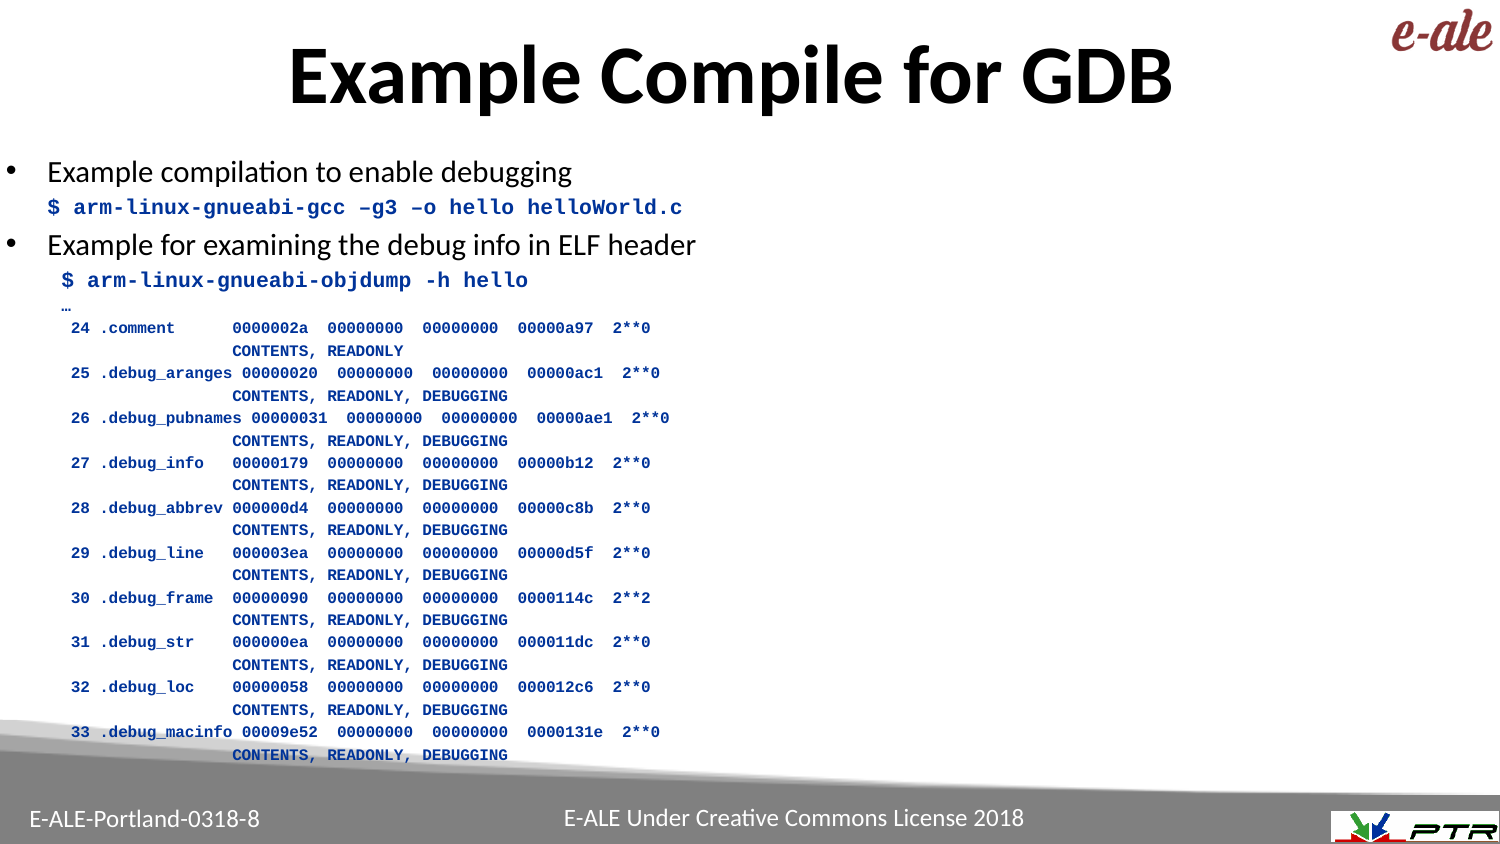

# Example Compile for GDB
Example compilation to enable debugging
	$ arm-linux-gnueabi-gcc –g3 –o hello helloWorld.c
Example for examining the debug info in ELF header
$ arm-linux-gnueabi-objdump -h hello
…
 24 .comment 0000002a 00000000 00000000 00000a97 2**0
 CONTENTS, READONLY
 25 .debug_aranges 00000020 00000000 00000000 00000ac1 2**0
 CONTENTS, READONLY, DEBUGGING
 26 .debug_pubnames 00000031 00000000 00000000 00000ae1 2**0
 CONTENTS, READONLY, DEBUGGING
 27 .debug_info 00000179 00000000 00000000 00000b12 2**0
 CONTENTS, READONLY, DEBUGGING
 28 .debug_abbrev 000000d4 00000000 00000000 00000c8b 2**0
 CONTENTS, READONLY, DEBUGGING
 29 .debug_line 000003ea 00000000 00000000 00000d5f 2**0
 CONTENTS, READONLY, DEBUGGING
 30 .debug_frame 00000090 00000000 00000000 0000114c 2**2
 CONTENTS, READONLY, DEBUGGING
 31 .debug_str 000000ea 00000000 00000000 000011dc 2**0
 CONTENTS, READONLY, DEBUGGING
 32 .debug_loc 00000058 00000000 00000000 000012c6 2**0
 CONTENTS, READONLY, DEBUGGING
 33 .debug_macinfo 00009e52 00000000 00000000 0000131e 2**0
 CONTENTS, READONLY, DEBUGGING
E-ALE-Portland-0318-